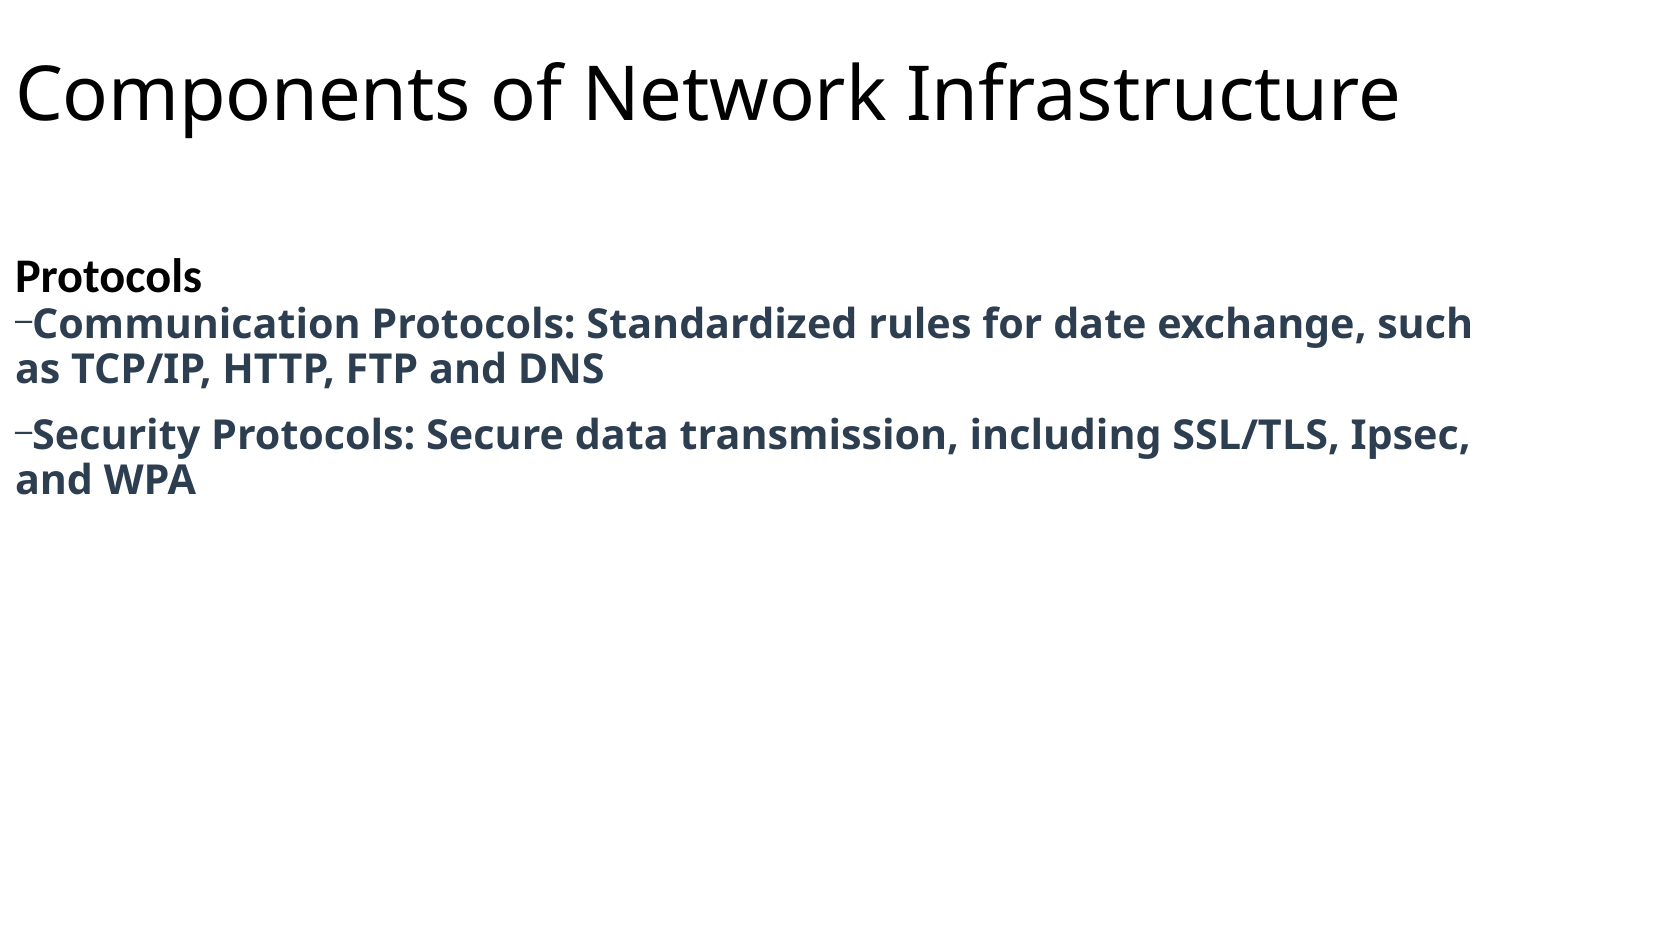

# Components of Network Infrastructure
Protocols
Communication Protocols: Standardized rules for date exchange, such as TCP/IP, HTTP, FTP and DNS
Security Protocols: Secure data transmission, including SSL/TLS, Ipsec, and WPA